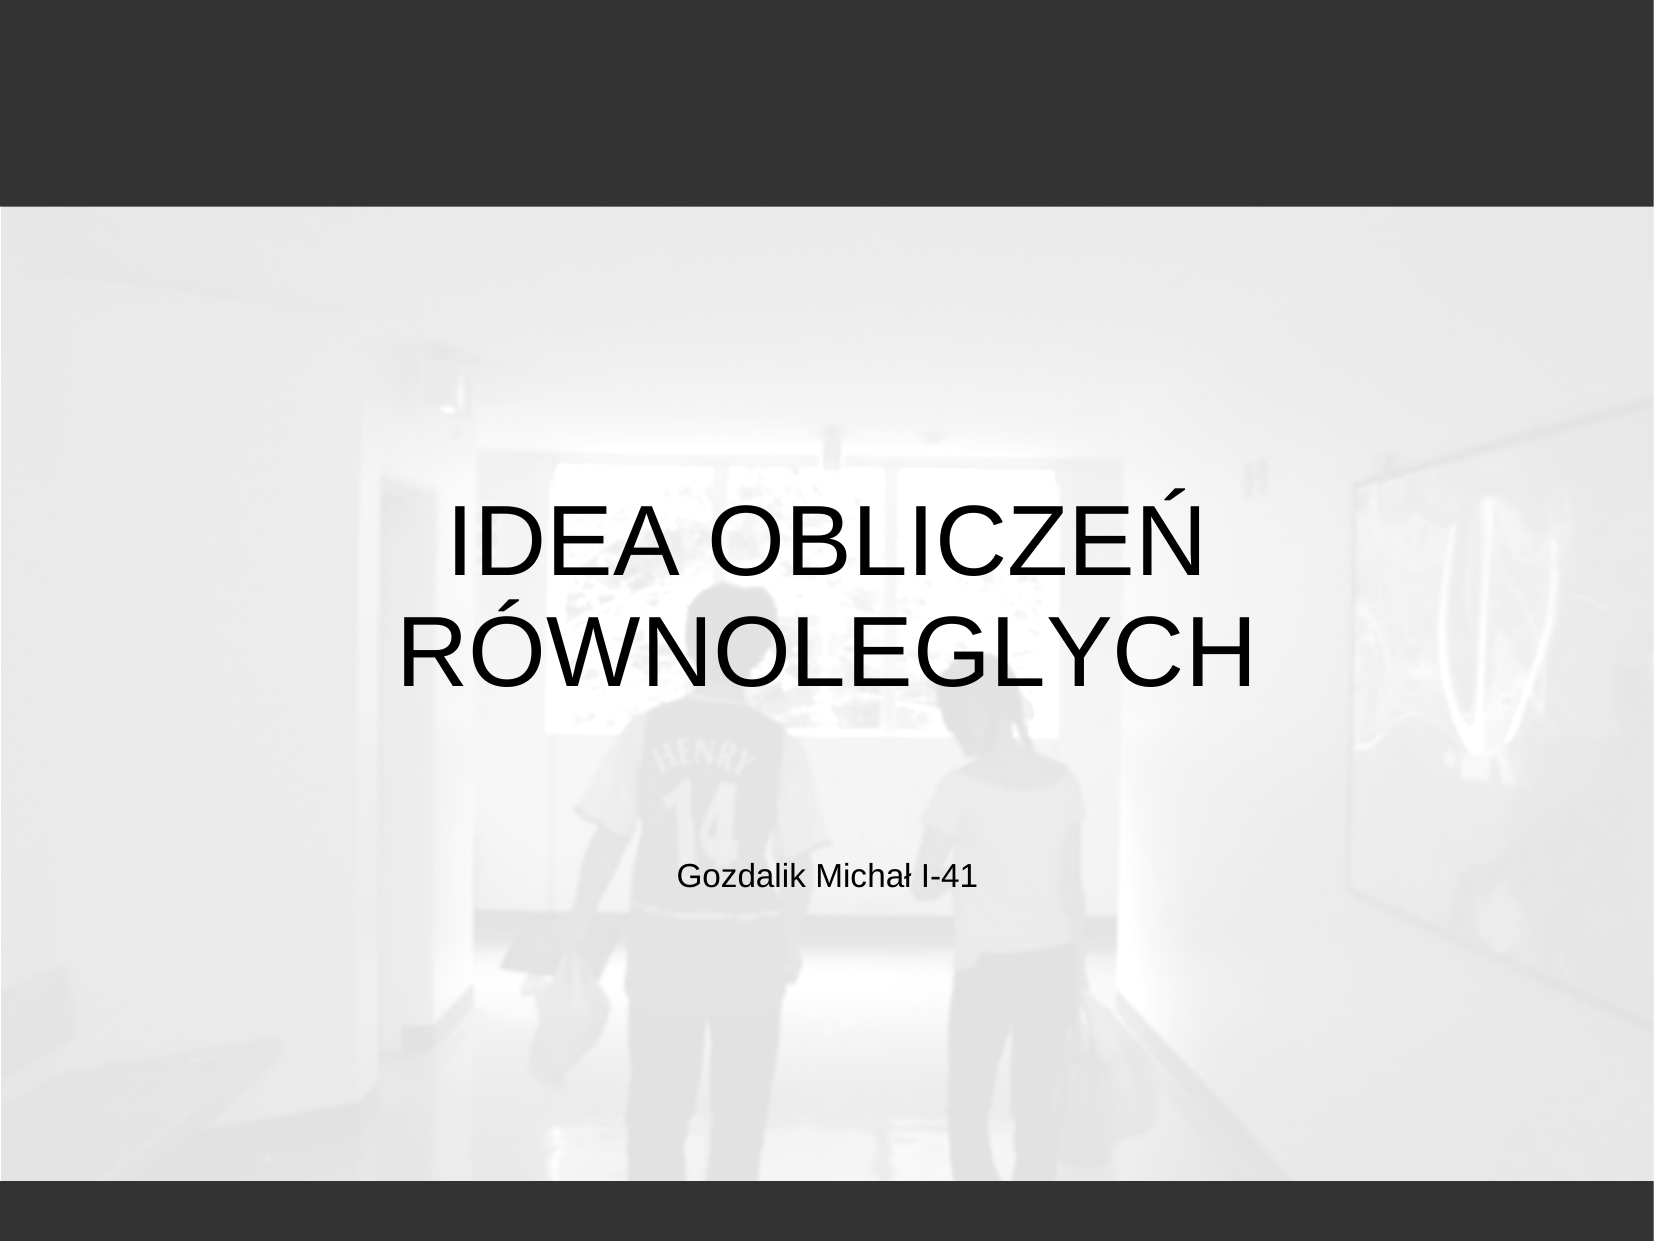

#
IDEA OBLICZEŃ RÓWNOLEGLYCH
Gozdalik Michał I-41